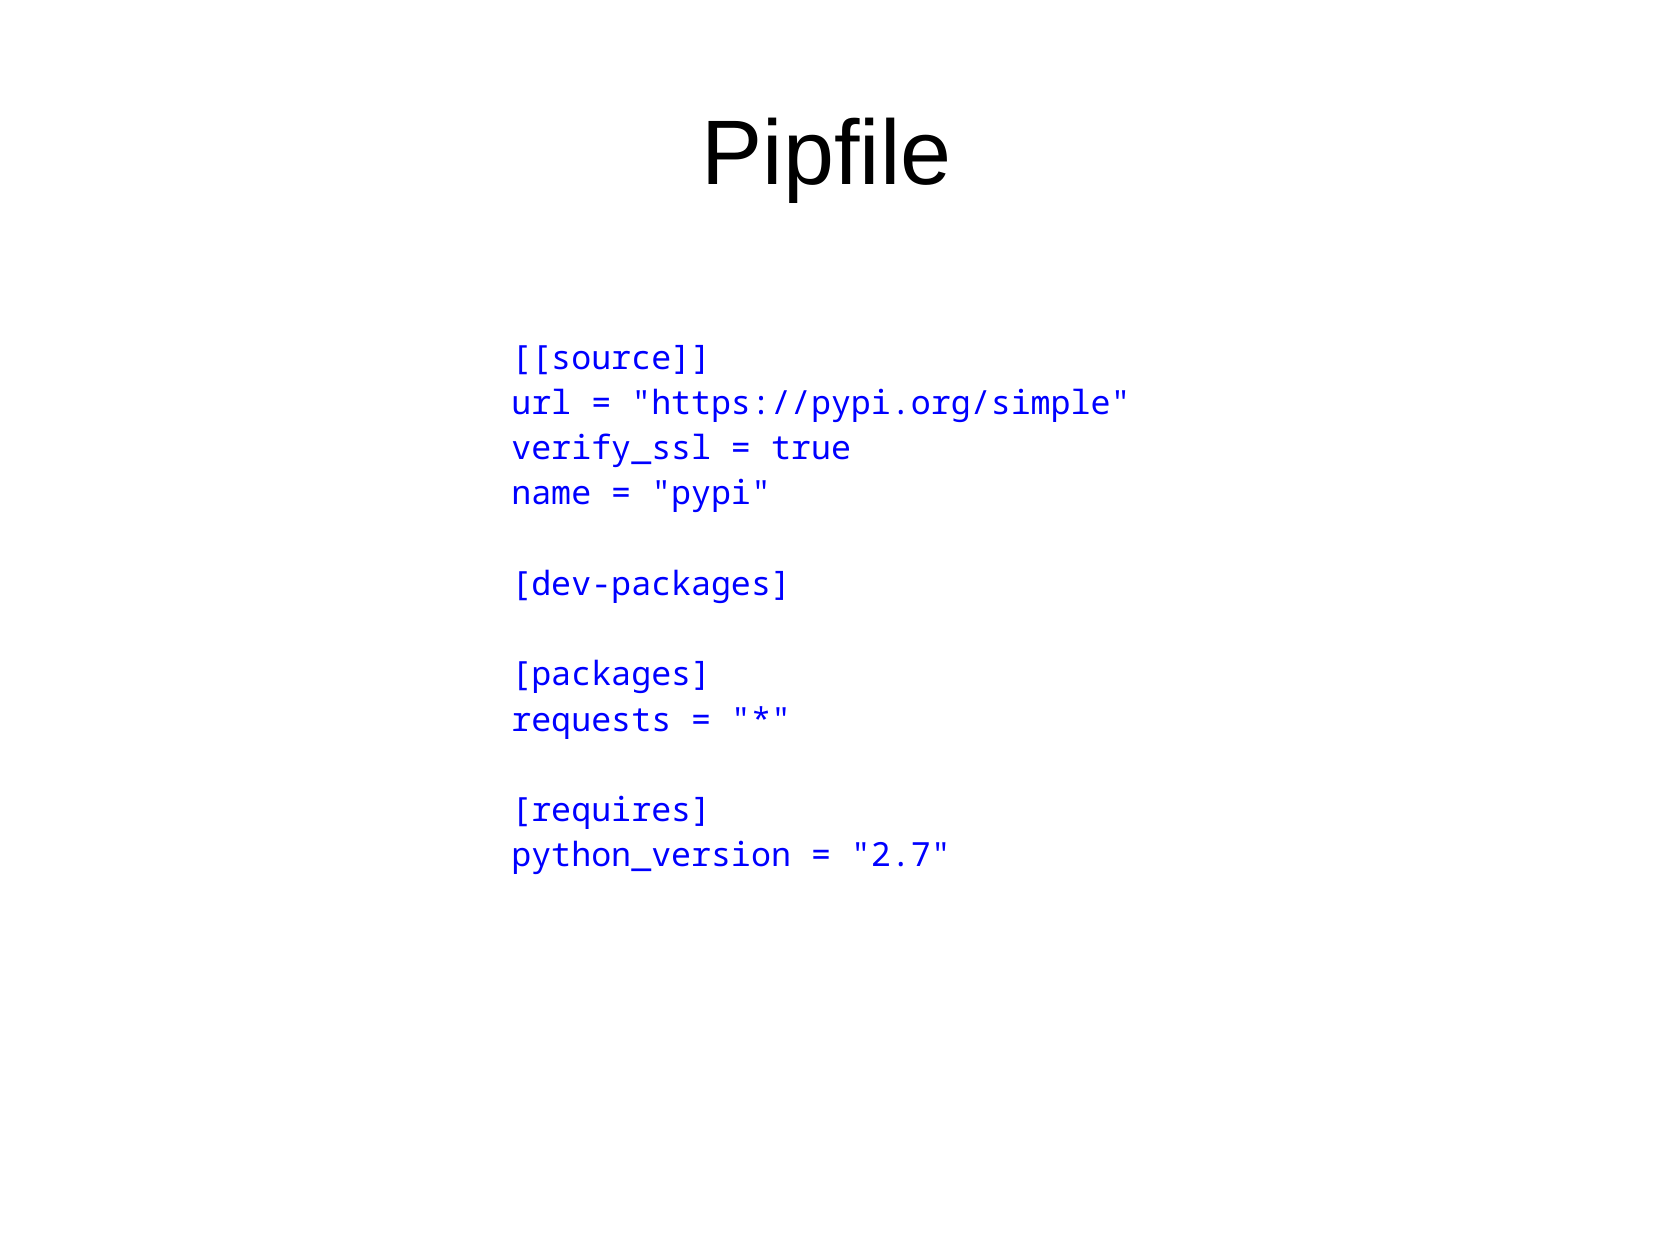

# Pipfile
[[source]]
url = "https://pypi.org/simple"
verify_ssl = true
name = "pypi"
[dev-packages]
[packages]
requests = "*"
[requires]
python_version = "2.7"